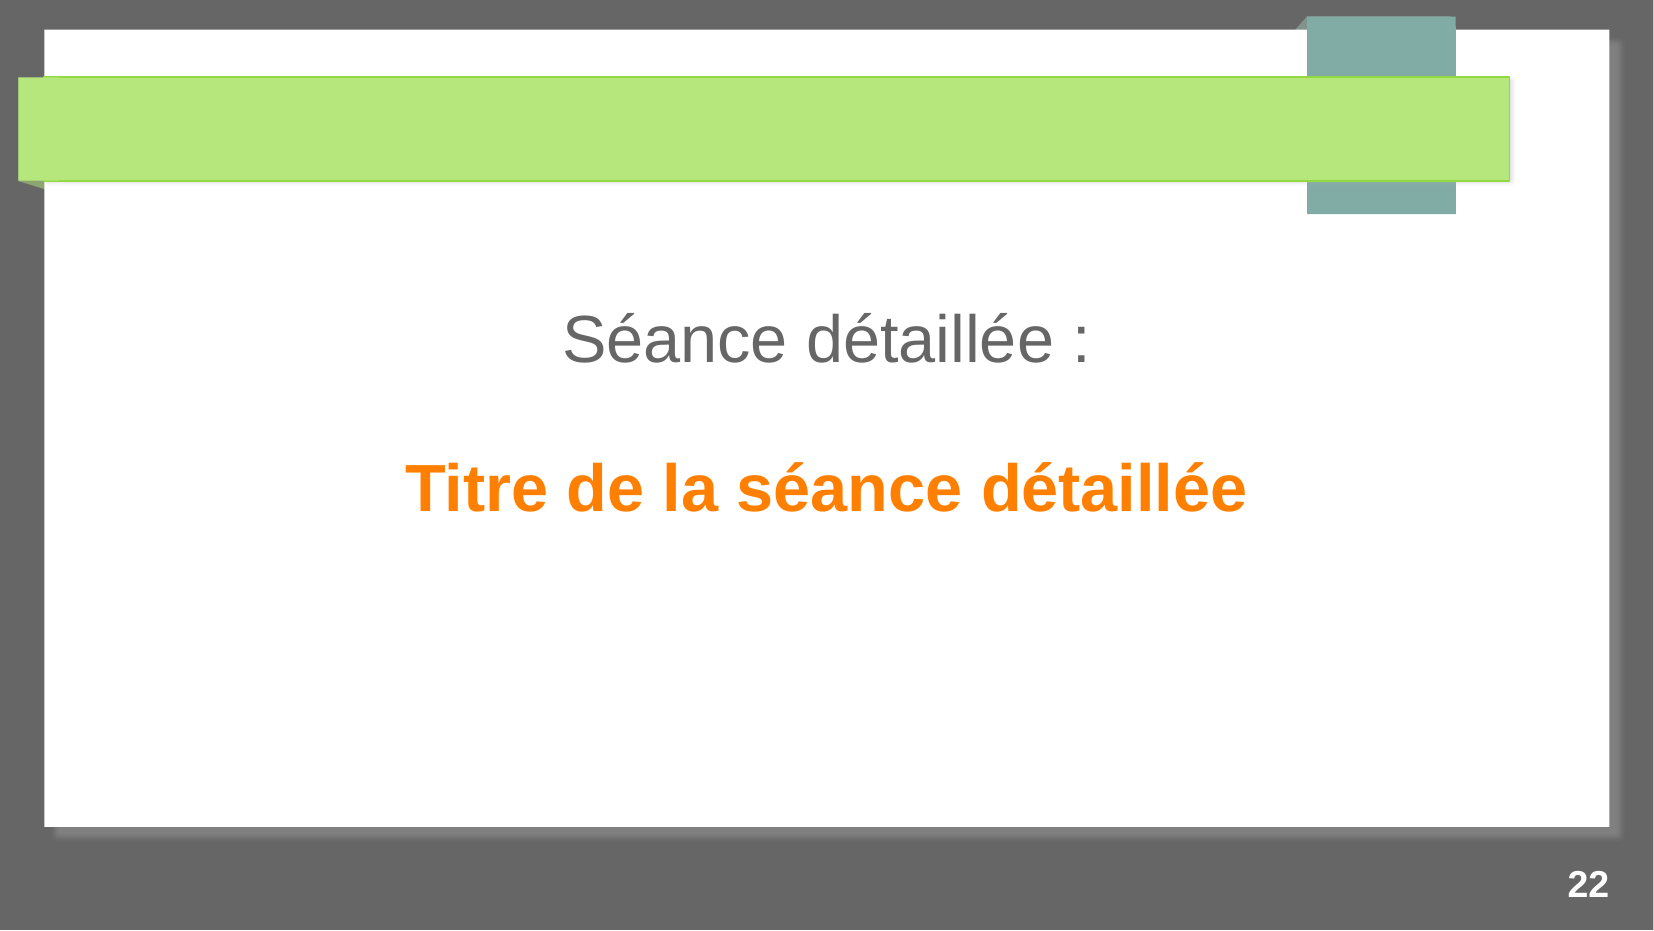

# Séance détaillée :
Titre de la séance détaillée